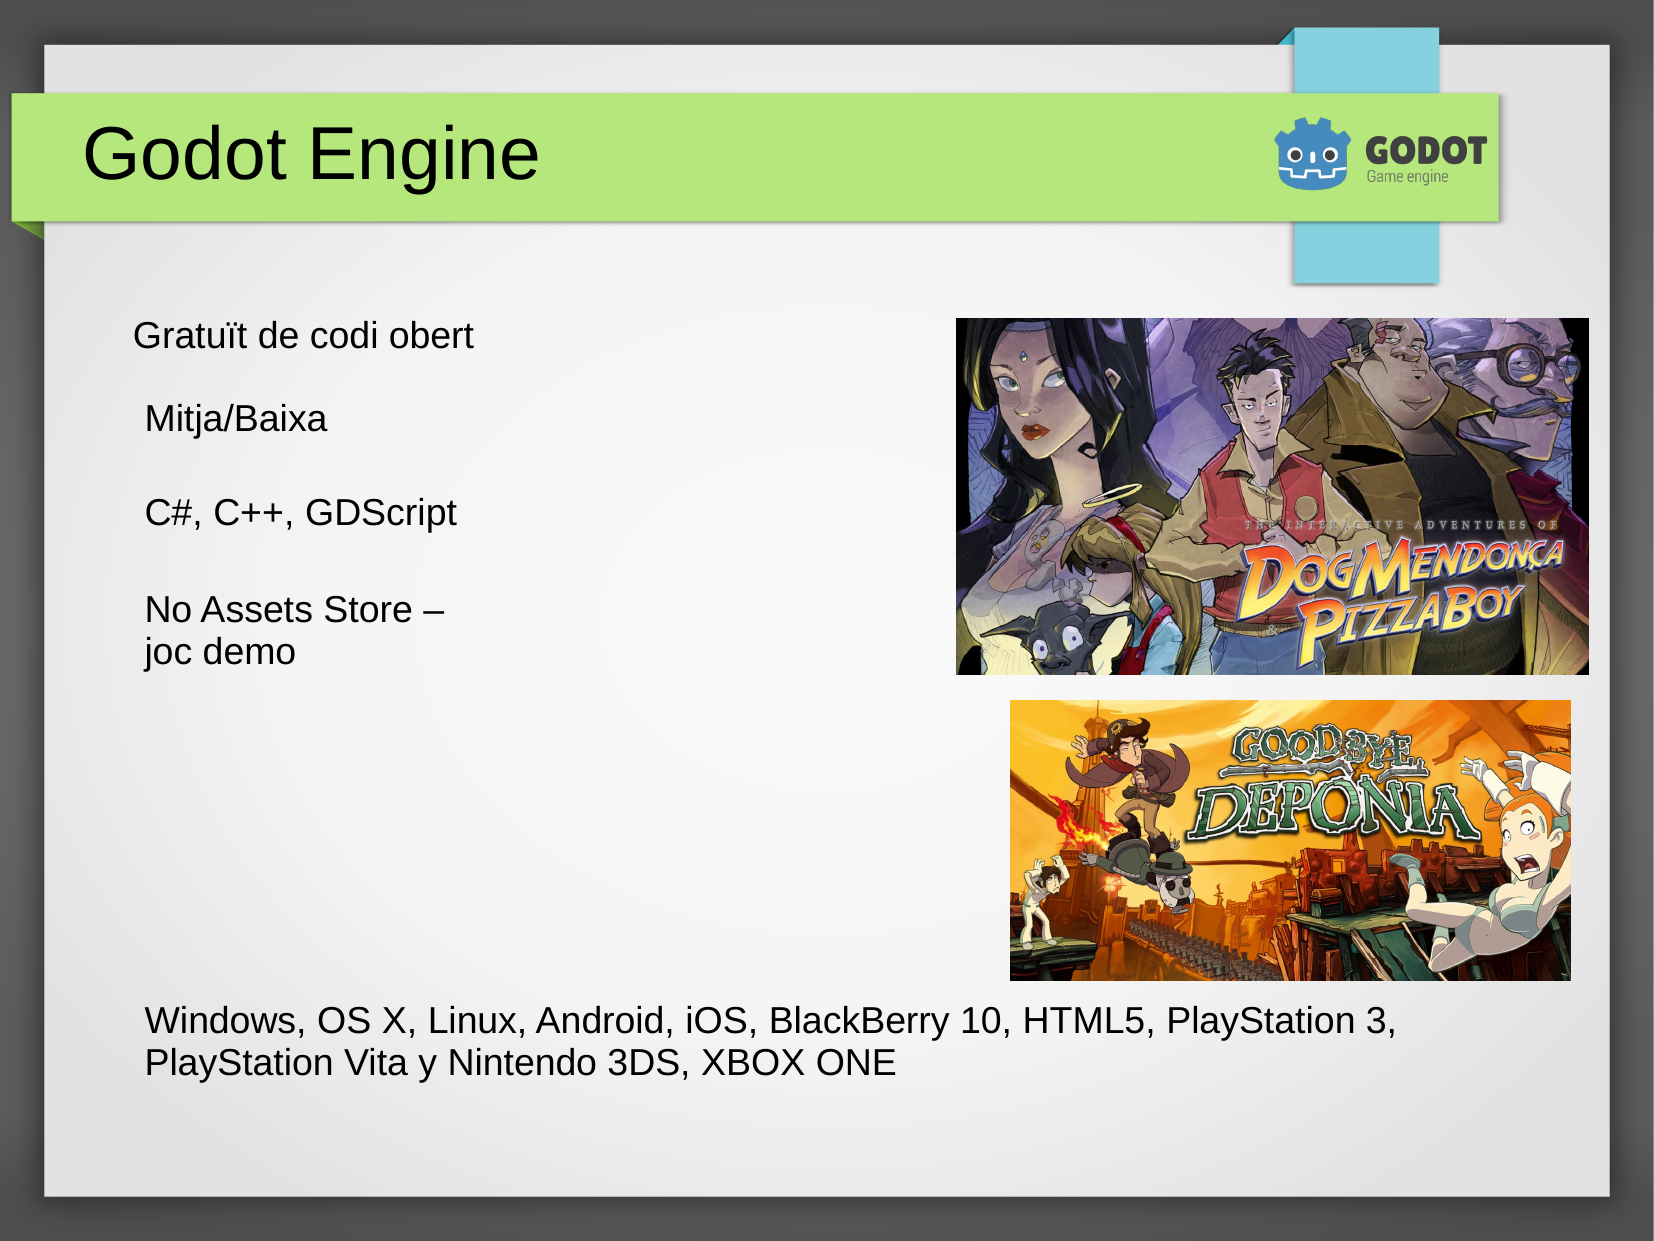

# Godot Engine
Gratuït de codi obert
Mitja/Baixa
C#, C++, GDScript
No Assets Store – joc demo
Windows, OS X, Linux, Android, iOS, BlackBerry 10, HTML5, PlayStation 3, PlayStation Vita y Nintendo 3DS, XBOX ONE